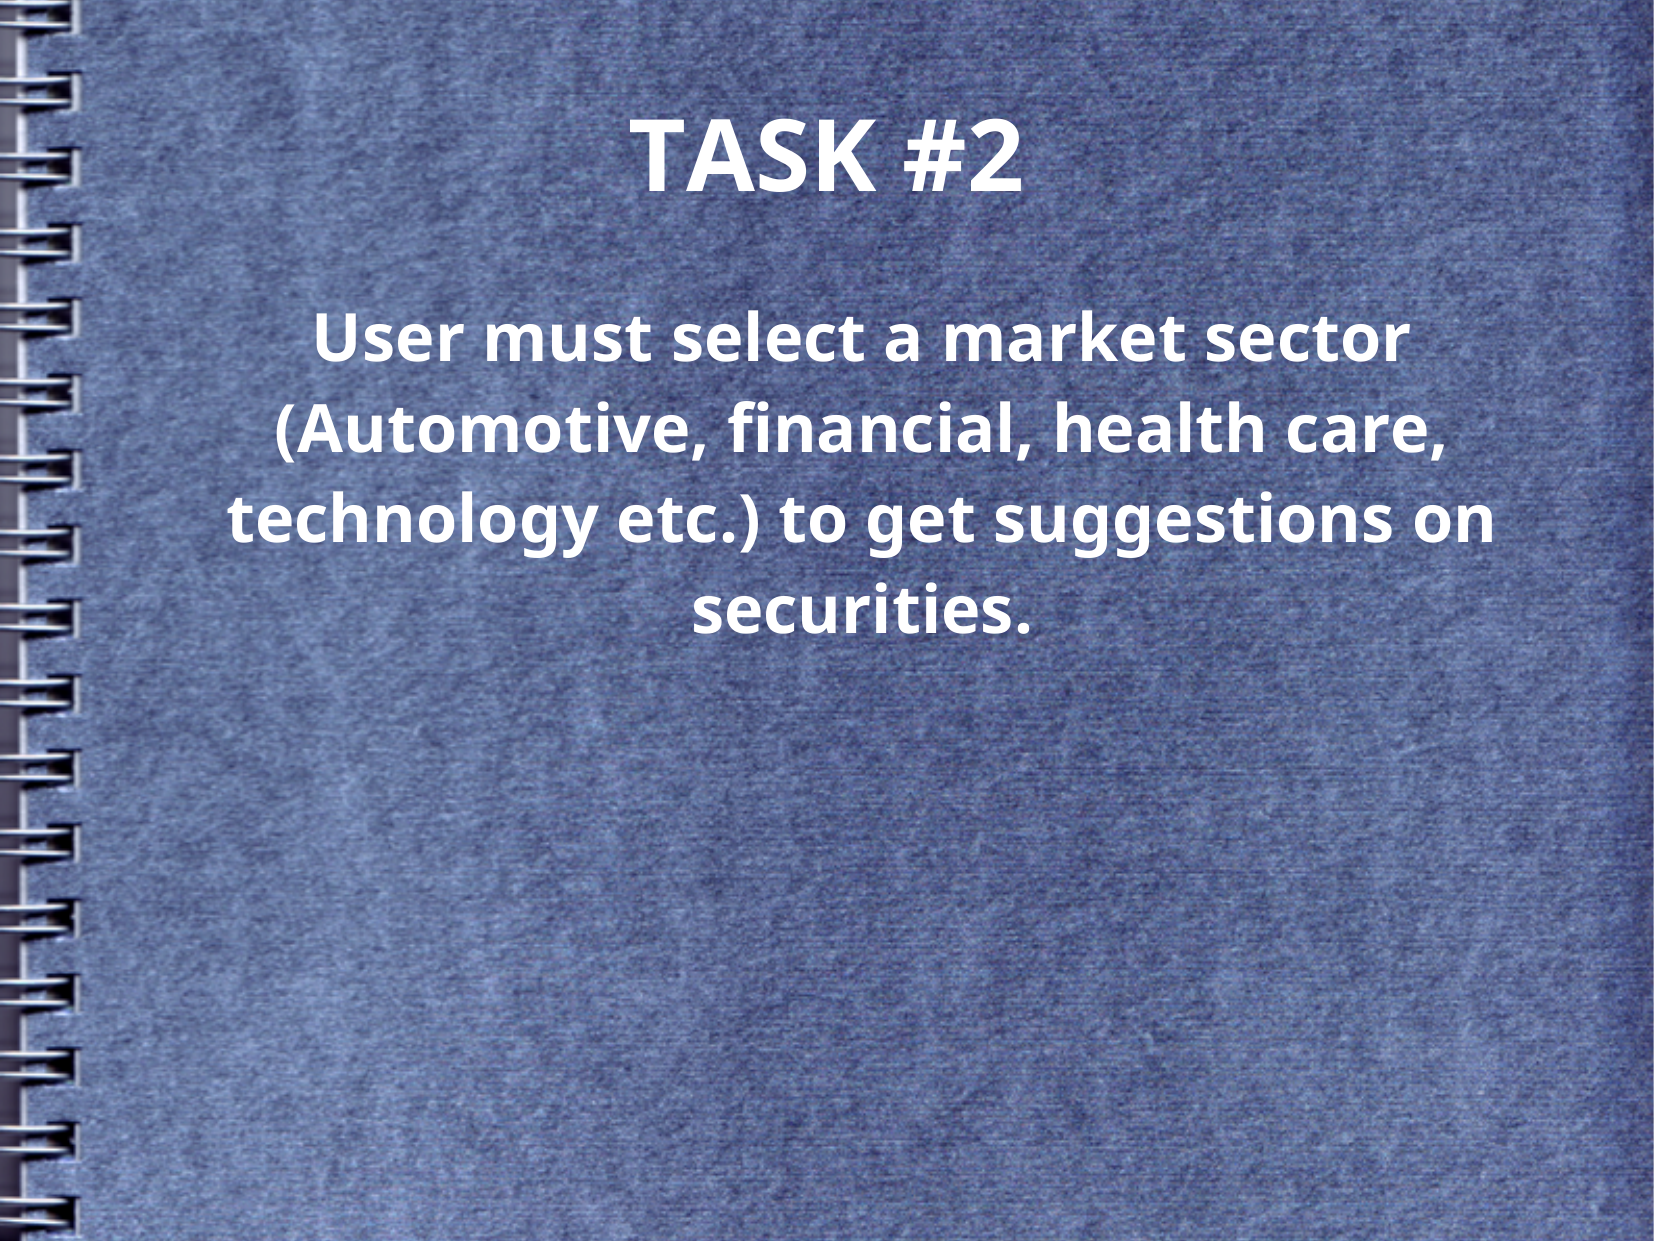

# TASK #2
User must select a market sector (Automotive, financial, health care, technology etc.) to get suggestions on securities.